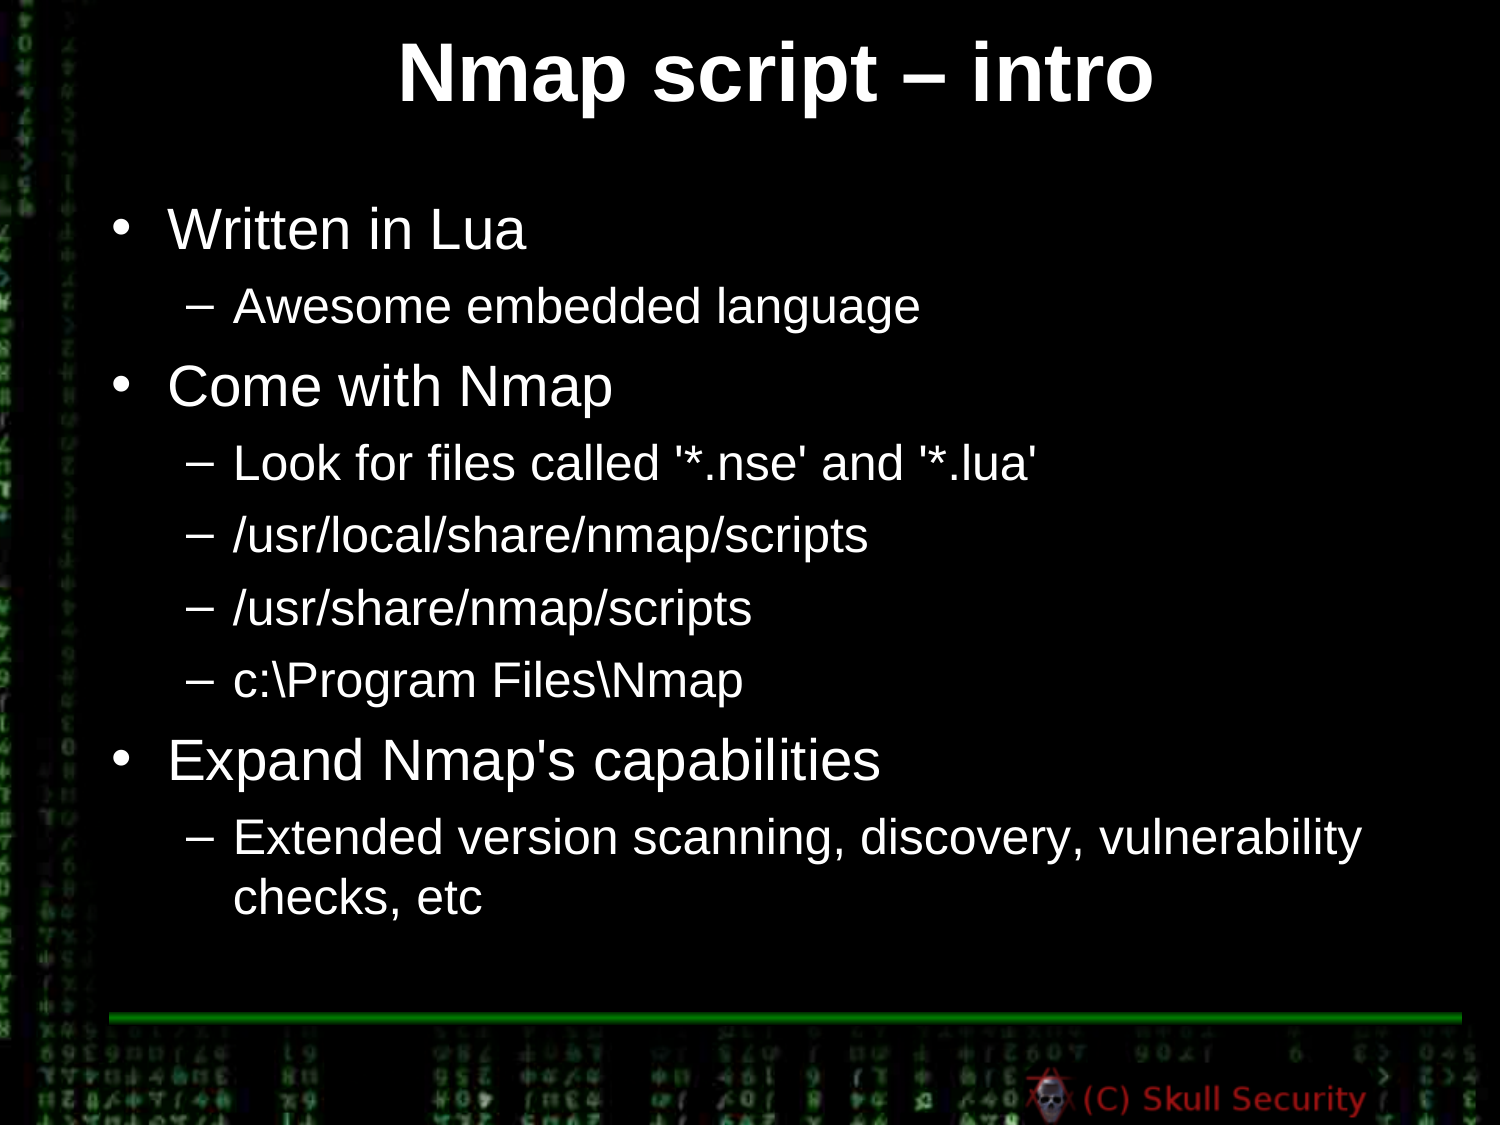

# Nmap script – intro
Written in Lua
Awesome embedded language
Come with Nmap
Look for files called '*.nse' and '*.lua'
/usr/local/share/nmap/scripts
/usr/share/nmap/scripts
c:\Program Files\Nmap
Expand Nmap's capabilities
Extended version scanning, discovery, vulnerability checks, etc